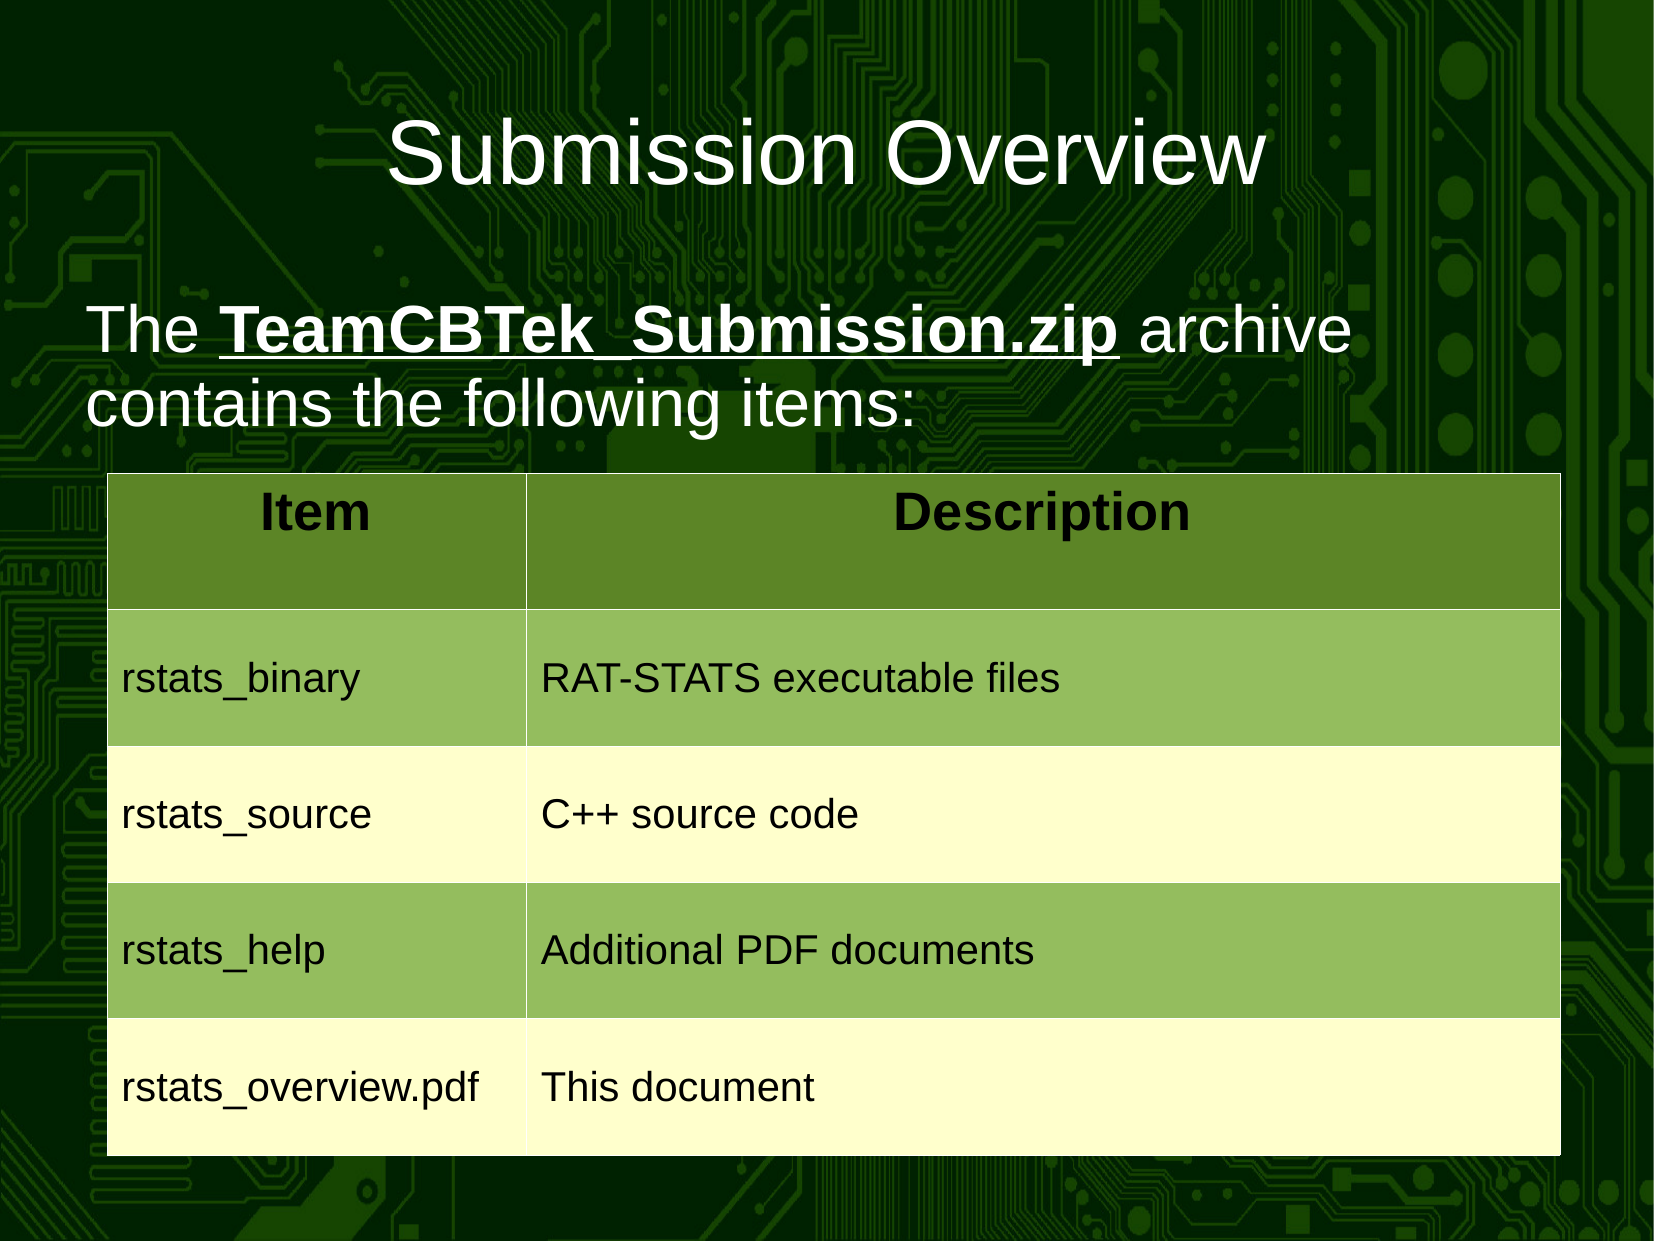

# Submission Overview
The TeamCBTek_Submission.zip archive contains the following items:
| Item | Description |
| --- | --- |
| rstats\_binary | RAT-STATS executable files |
| rstats\_source | C++ source code |
| rstats\_help | Additional PDF documents |
| rstats\_overview.pdf | This document |